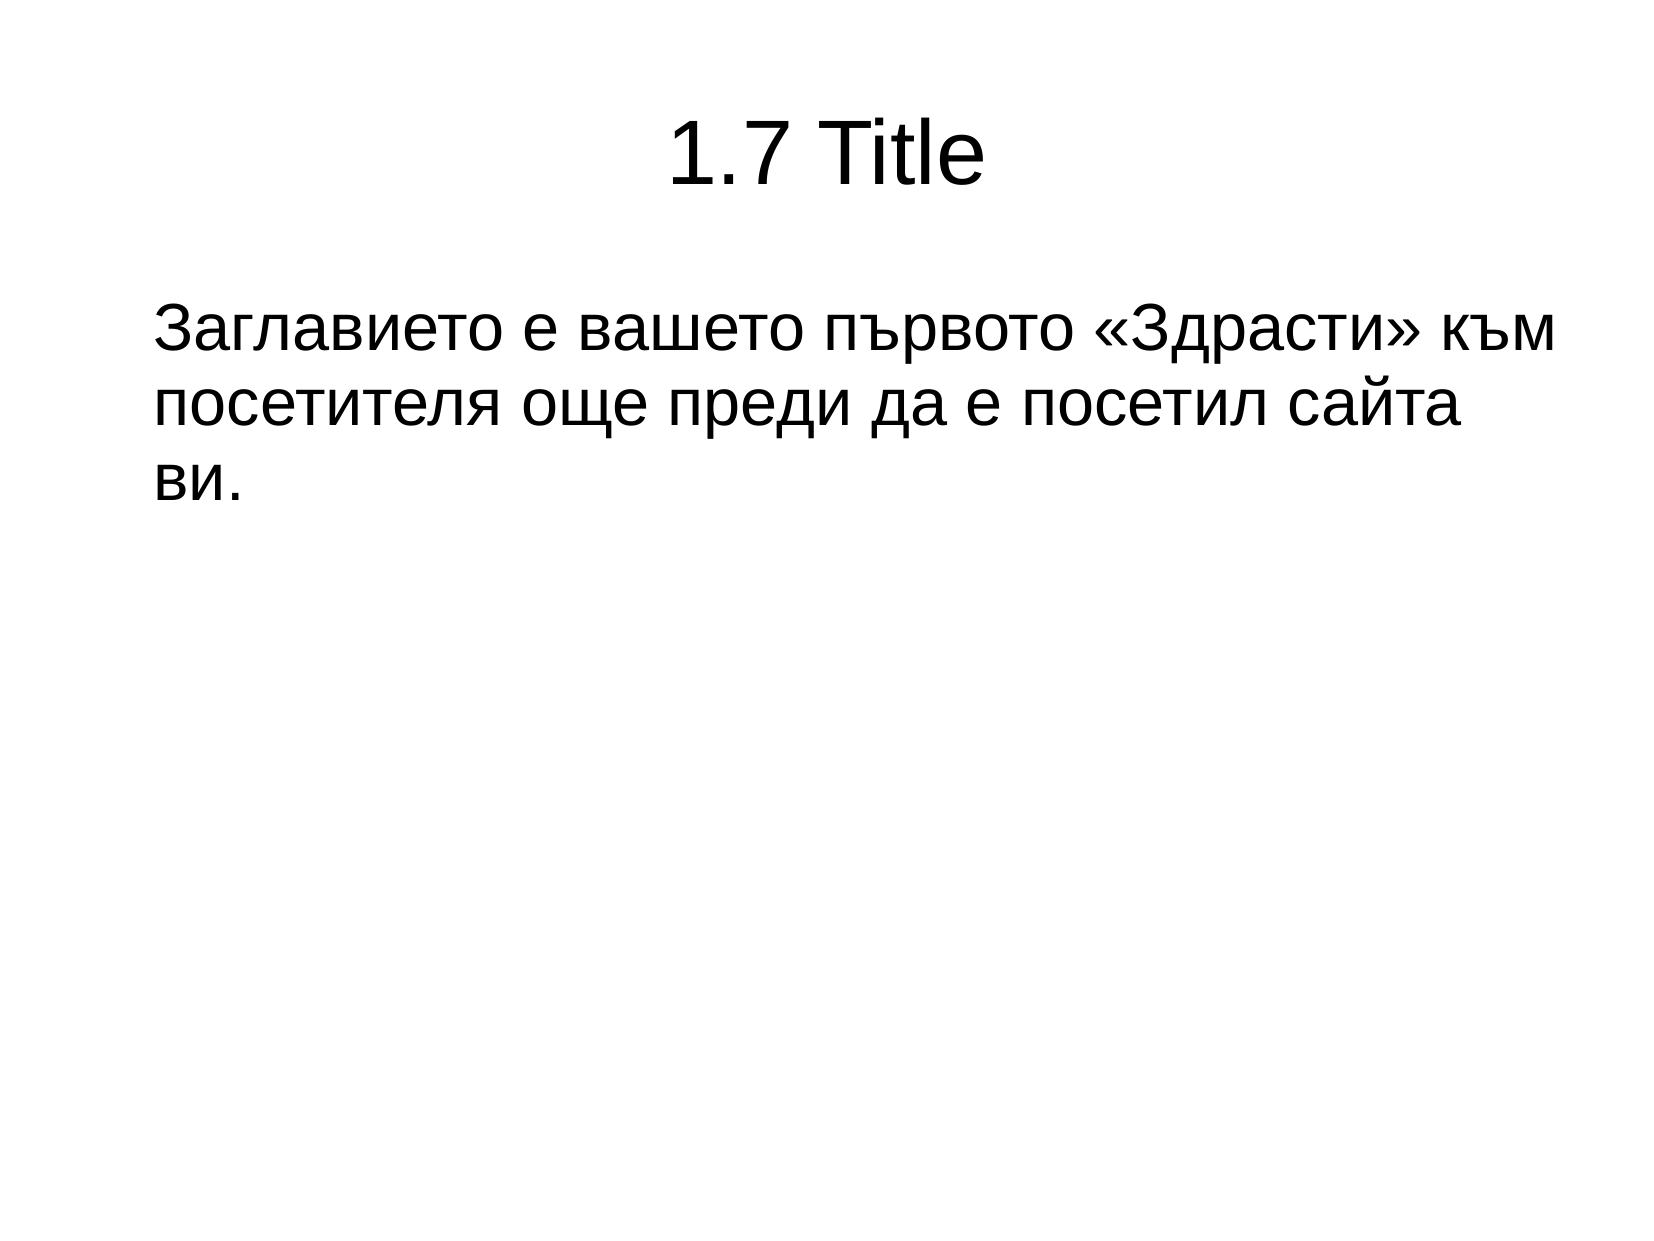

# 1.7 Title
Заглавието е вашето първото «Здрасти» към посетителя още преди да е посетил сайта ви.